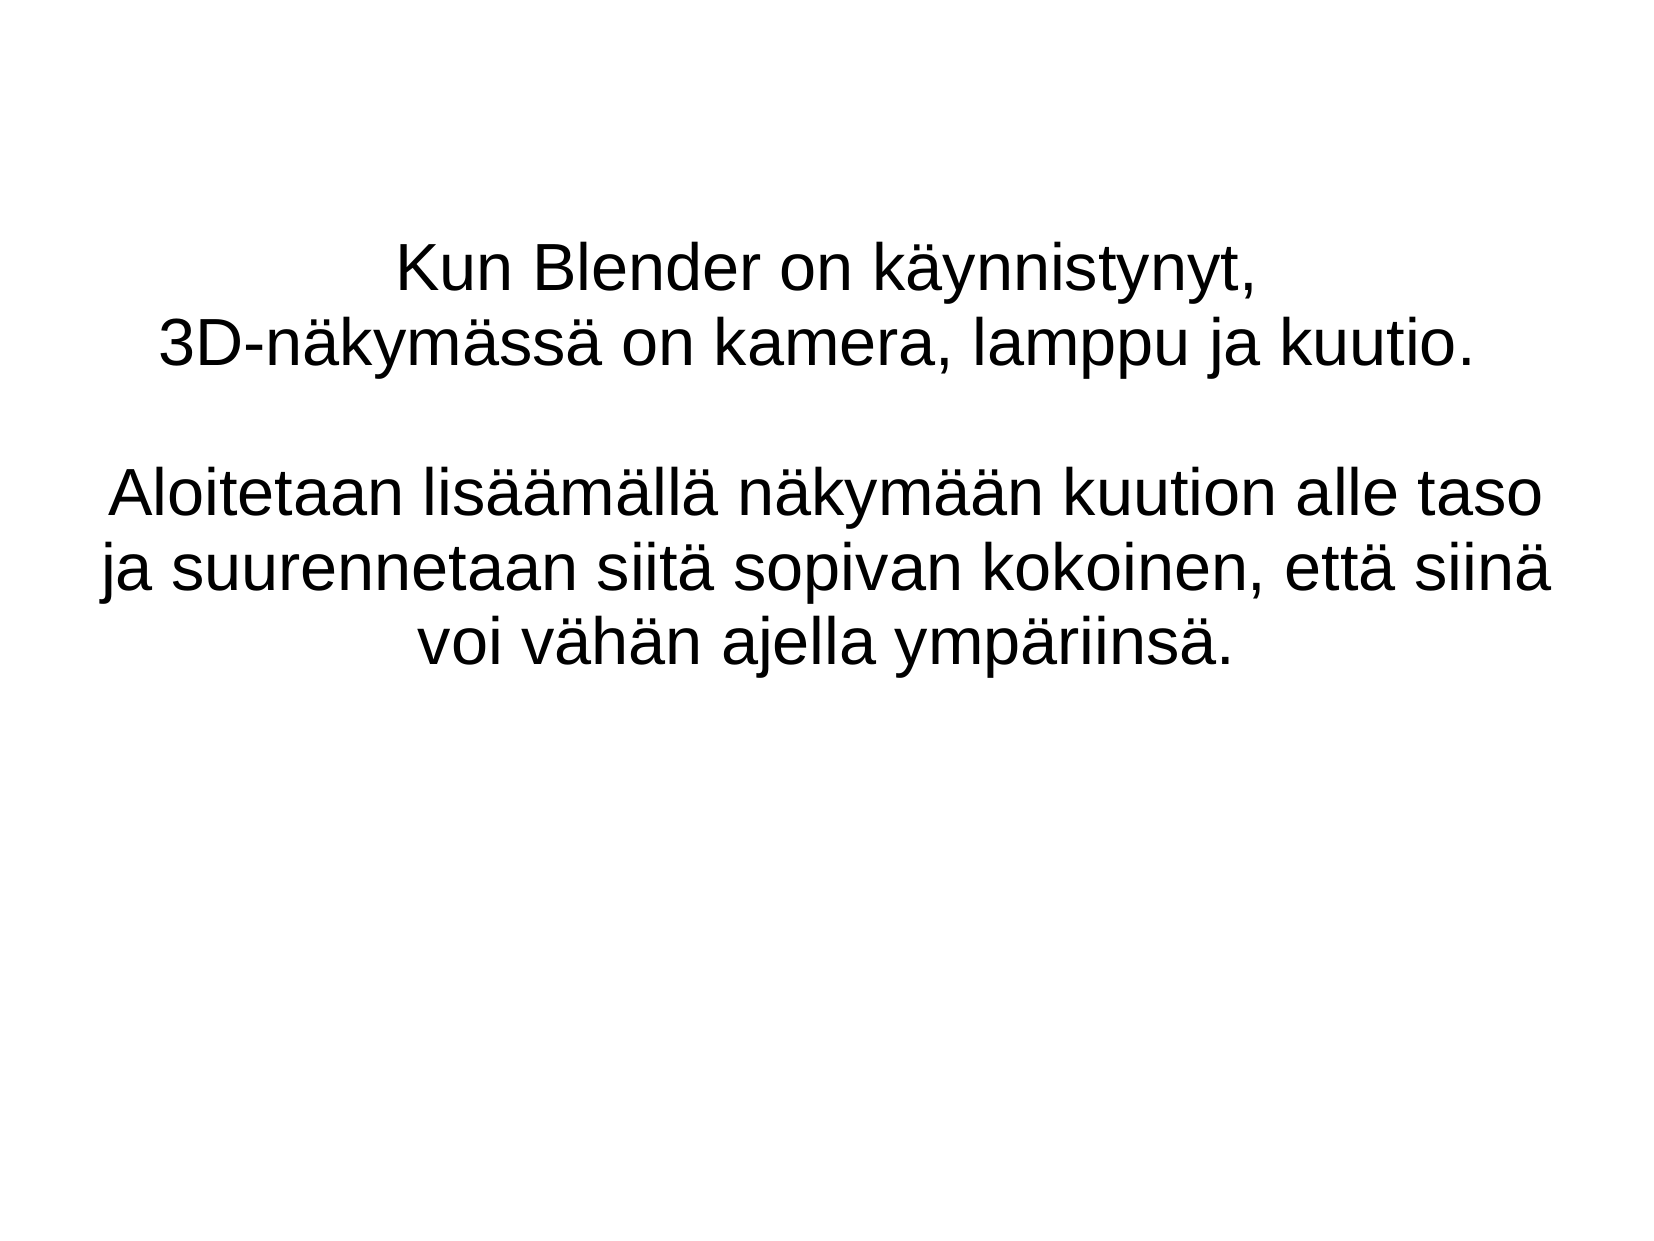

# Kun Blender on käynnistynyt,
3D-näkymässä on kamera, lamppu ja kuutio.
Aloitetaan lisäämällä näkymään kuution alle taso ja suurennetaan siitä sopivan kokoinen, että siinä voi vähän ajella ympäriinsä.